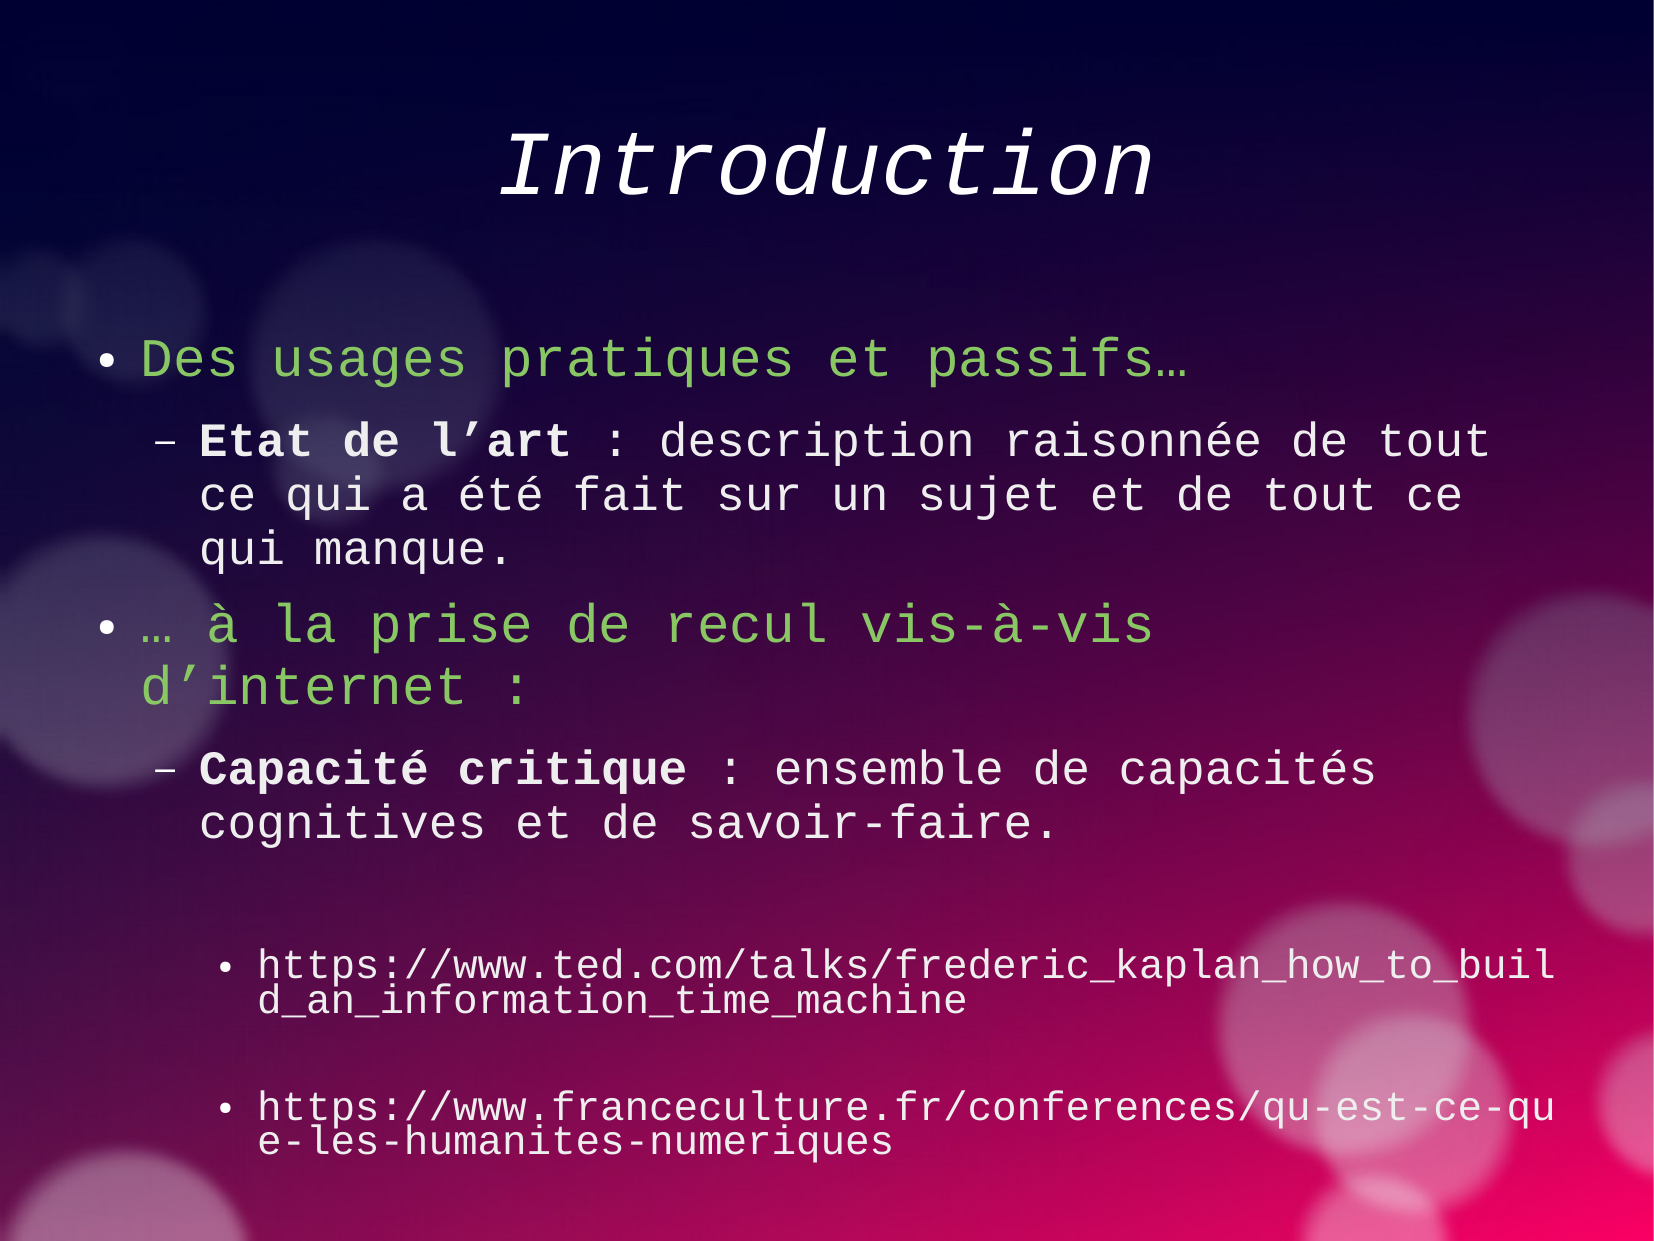

Introduction
# Des usages pratiques et passifs…
Etat de l’art : description raisonnée de tout ce qui a été fait sur un sujet et de tout ce qui manque.
… à la prise de recul vis-à-vis d’internet :
Capacité critique : ensemble de capacités cognitives et de savoir-faire.
https://www.ted.com/talks/frederic_kaplan_how_to_build_an_information_time_machine
https://www.franceculture.fr/conferences/qu-est-ce-que-les-humanites-numeriques